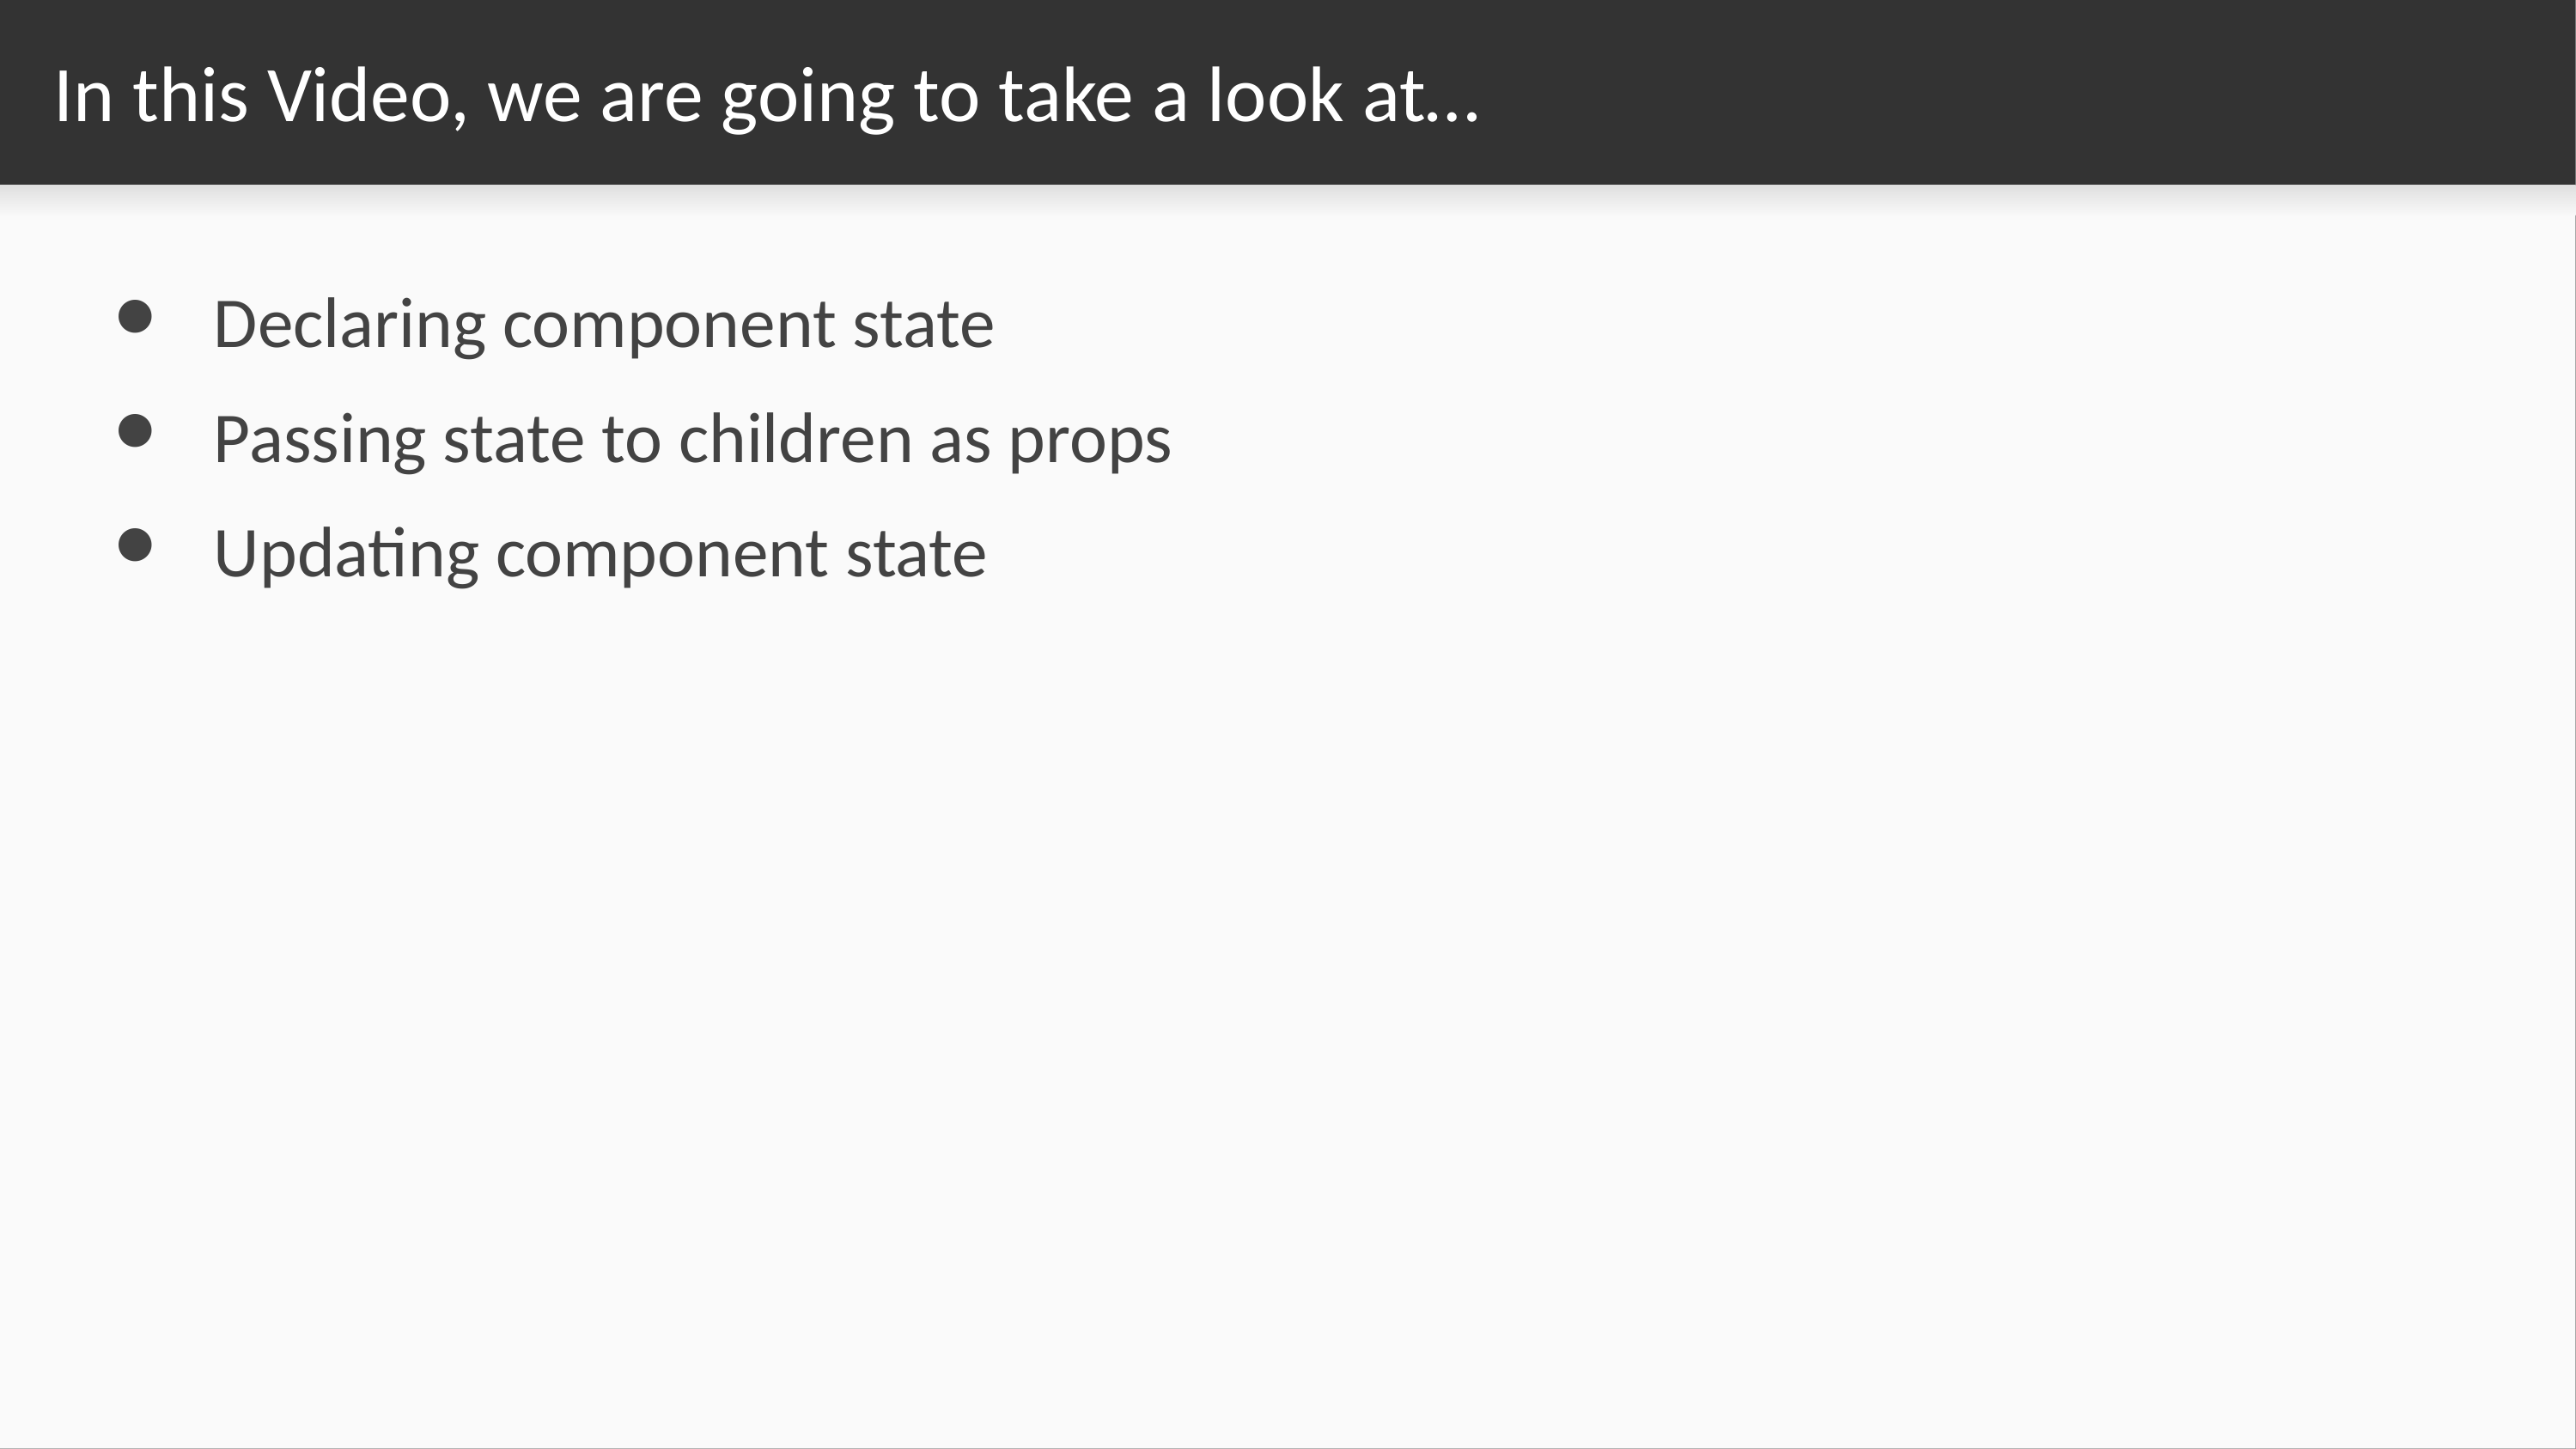

# In this Video, we are going to take a look at…
Declaring component state
Passing state to children as props
Updating component state